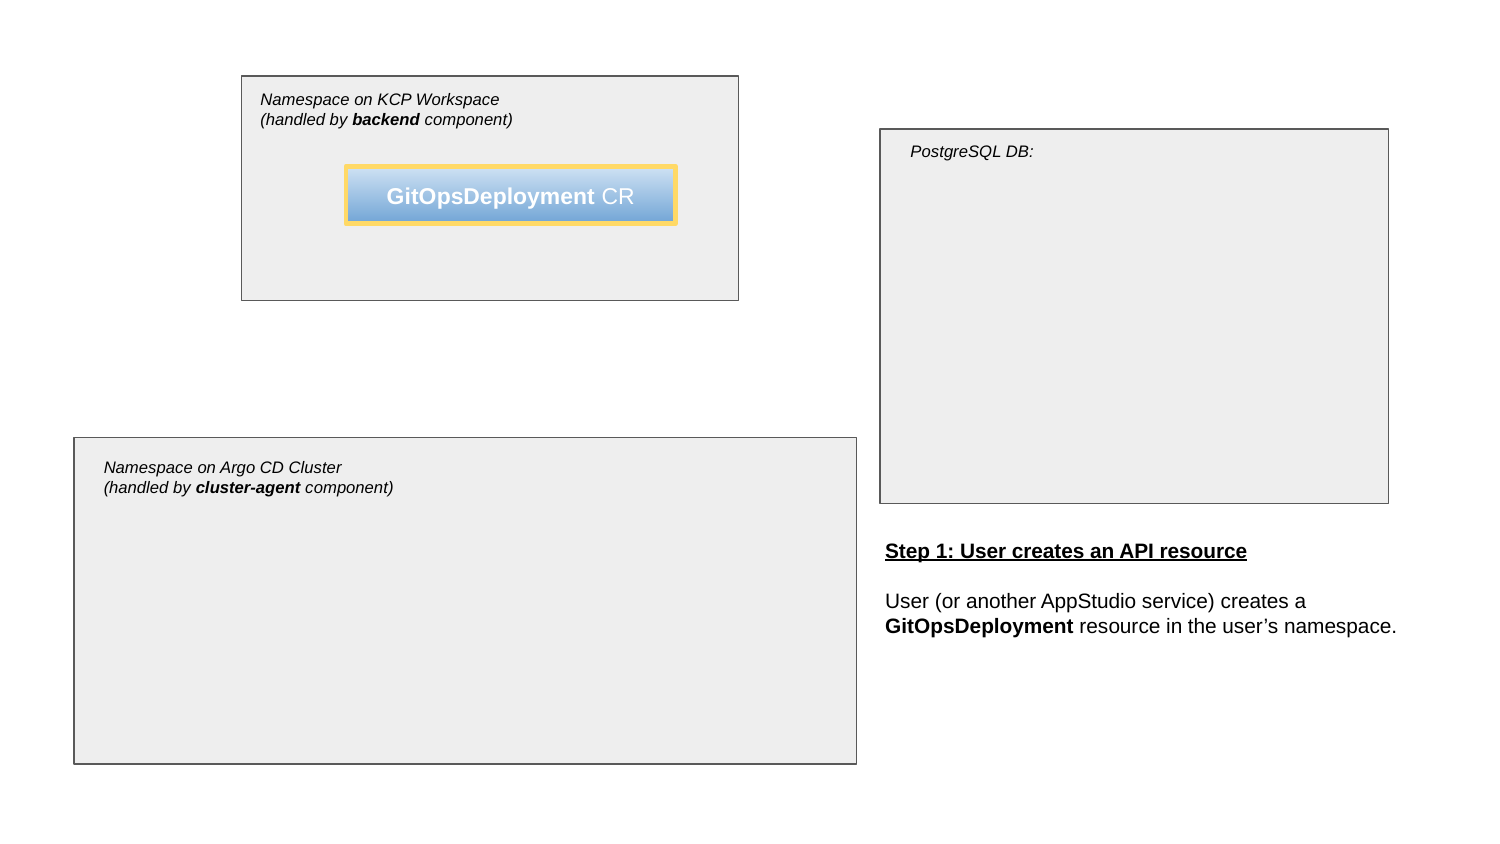

Namespace on KCP Workspace
(handled by backend component)
PostgreSQL DB:
GitOpsDeployment CR
Namespace on Argo CD Cluster
(handled by cluster-agent component)
Step 1: User creates an API resource
User (or another AppStudio service) creates a GitOpsDeployment resource in the user’s namespace.